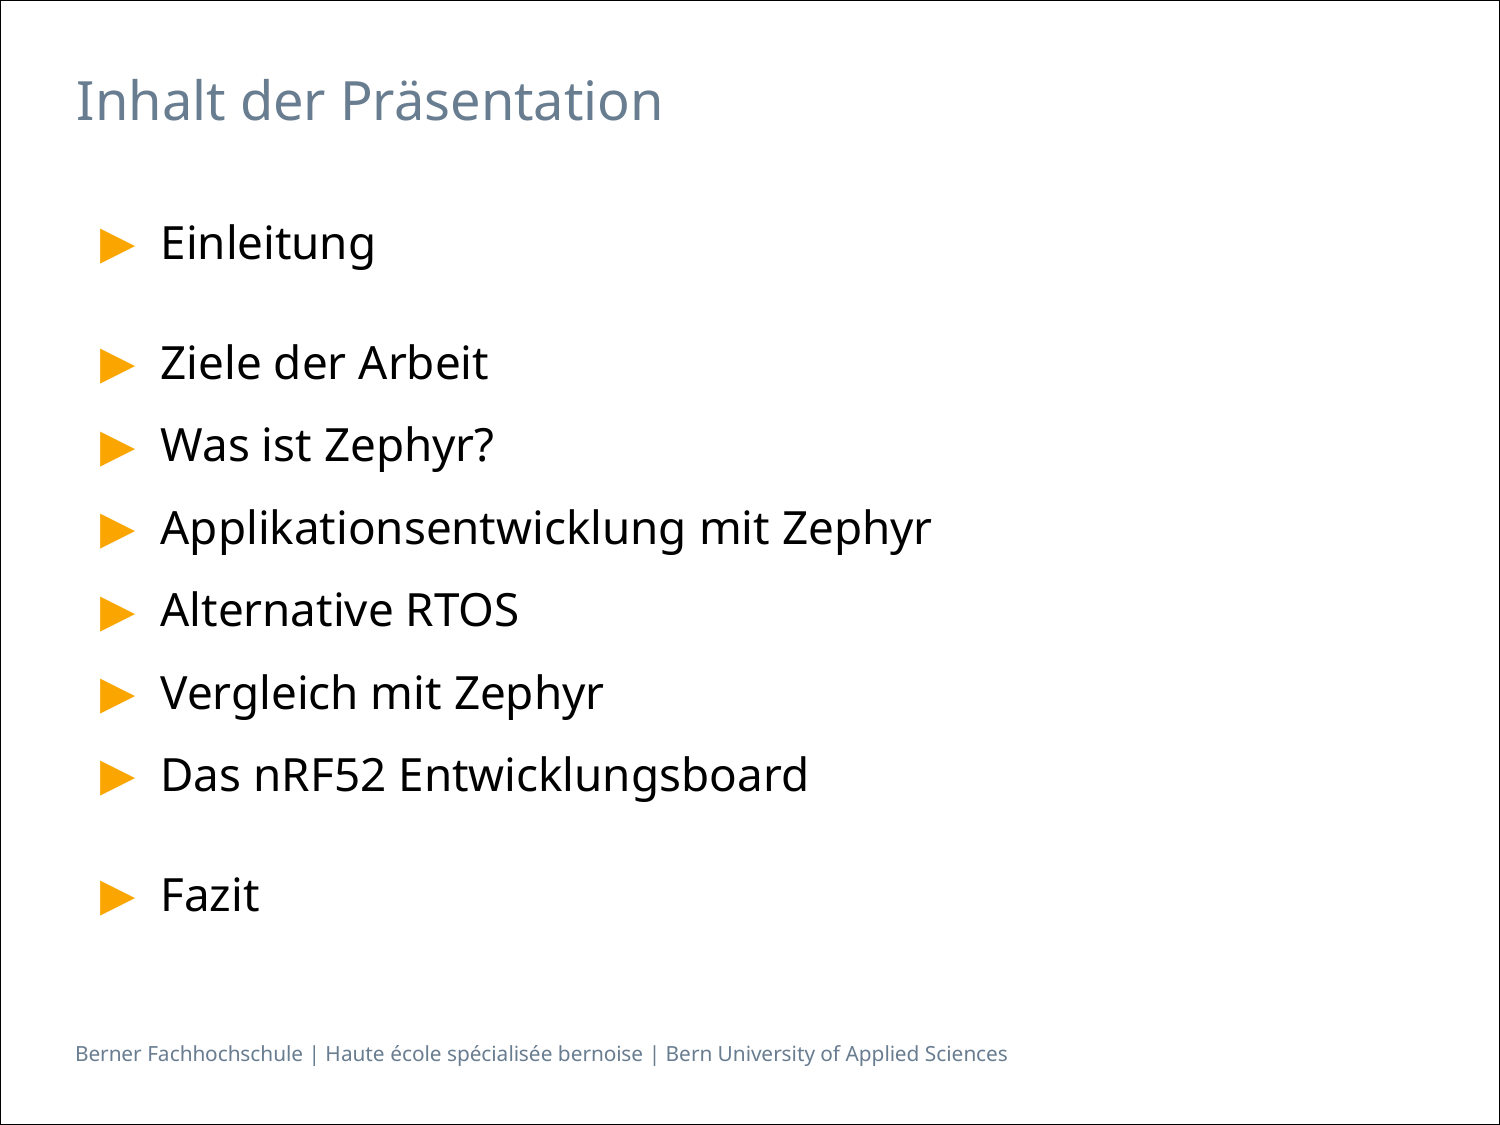

Inhalt der Präsentation
# Einleitung
Ziele der Arbeit
Was ist Zephyr?
Applikationsentwicklung mit Zephyr
Alternative RTOS
Vergleich mit Zephyr
Das nRF52 Entwicklungsboard
Fazit